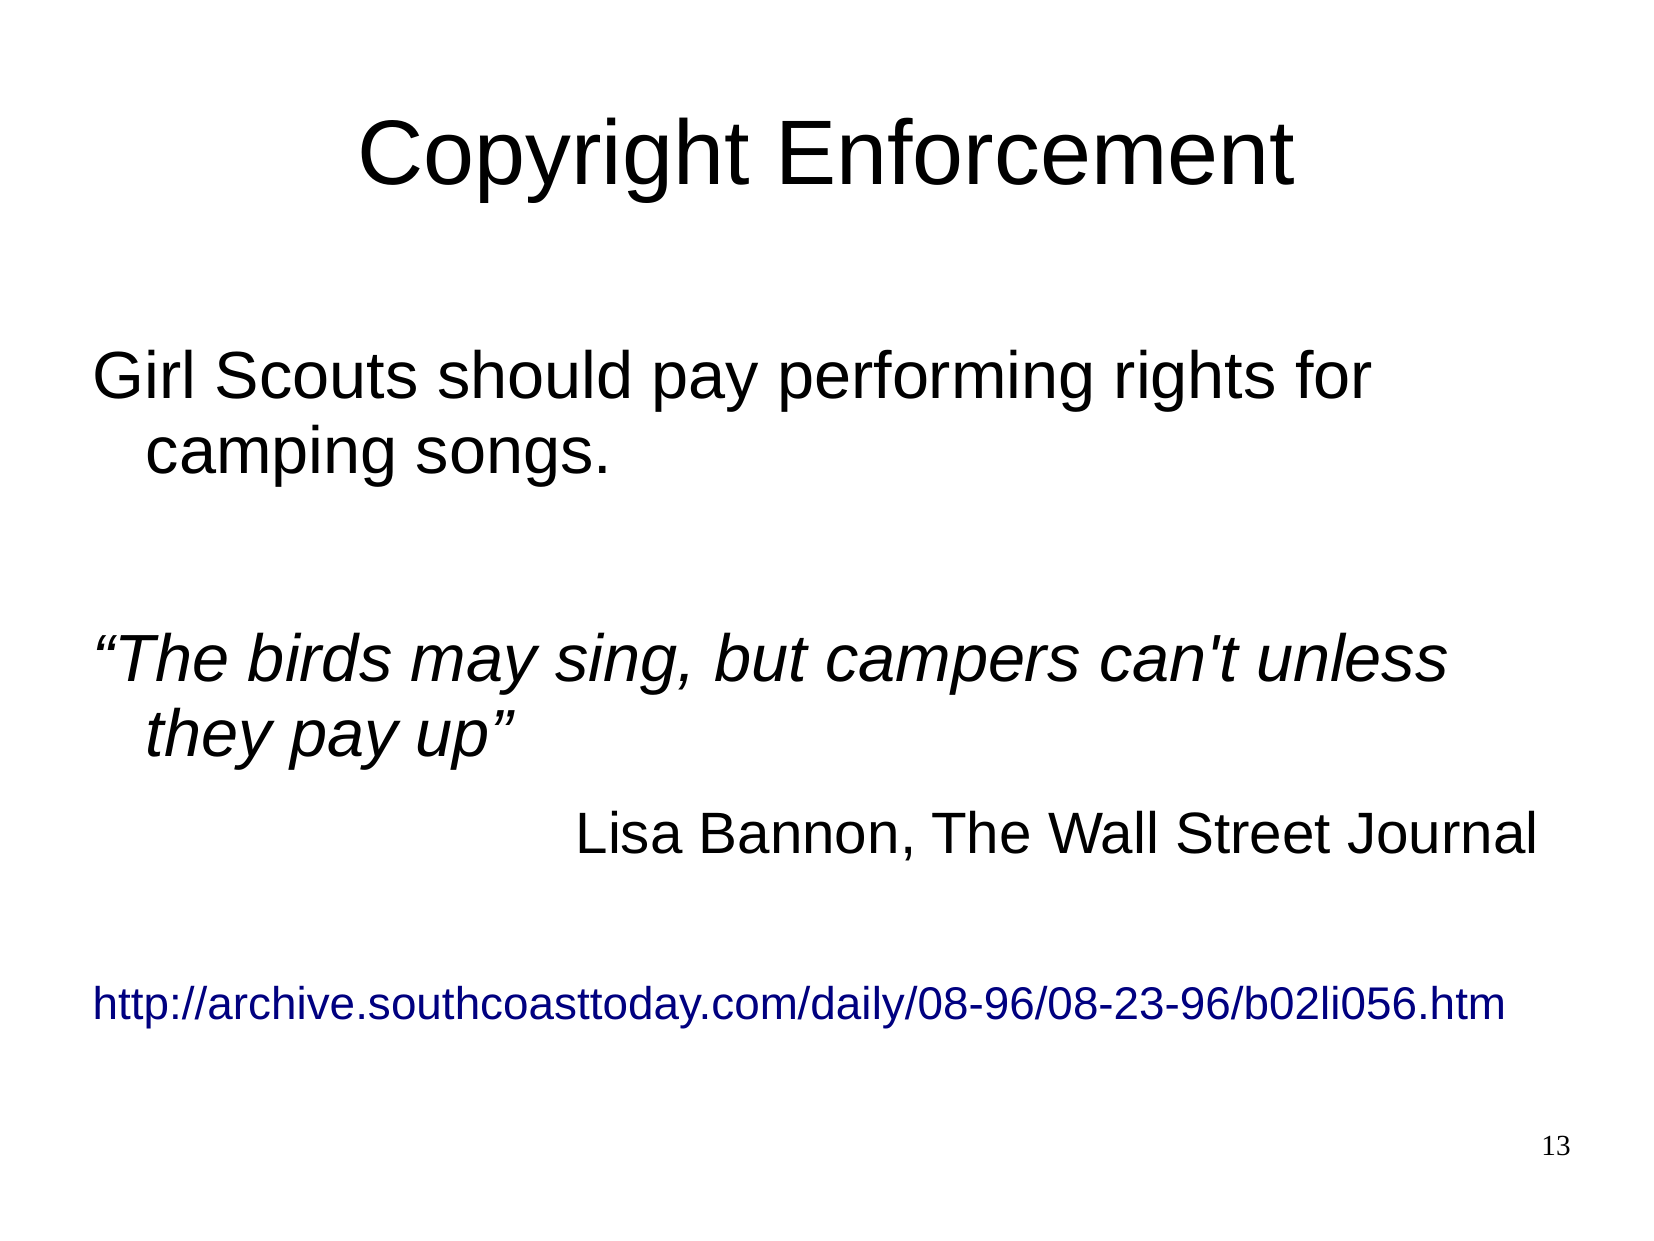

# Copyright Enforcement
Girl Scouts should pay performing rights for camping songs.
“The birds may sing, but campers can't unless they pay up”
 Lisa Bannon, The Wall Street Journal
http://archive.southcoasttoday.com/daily/08-96/08-23-96/b02li056.htm
13